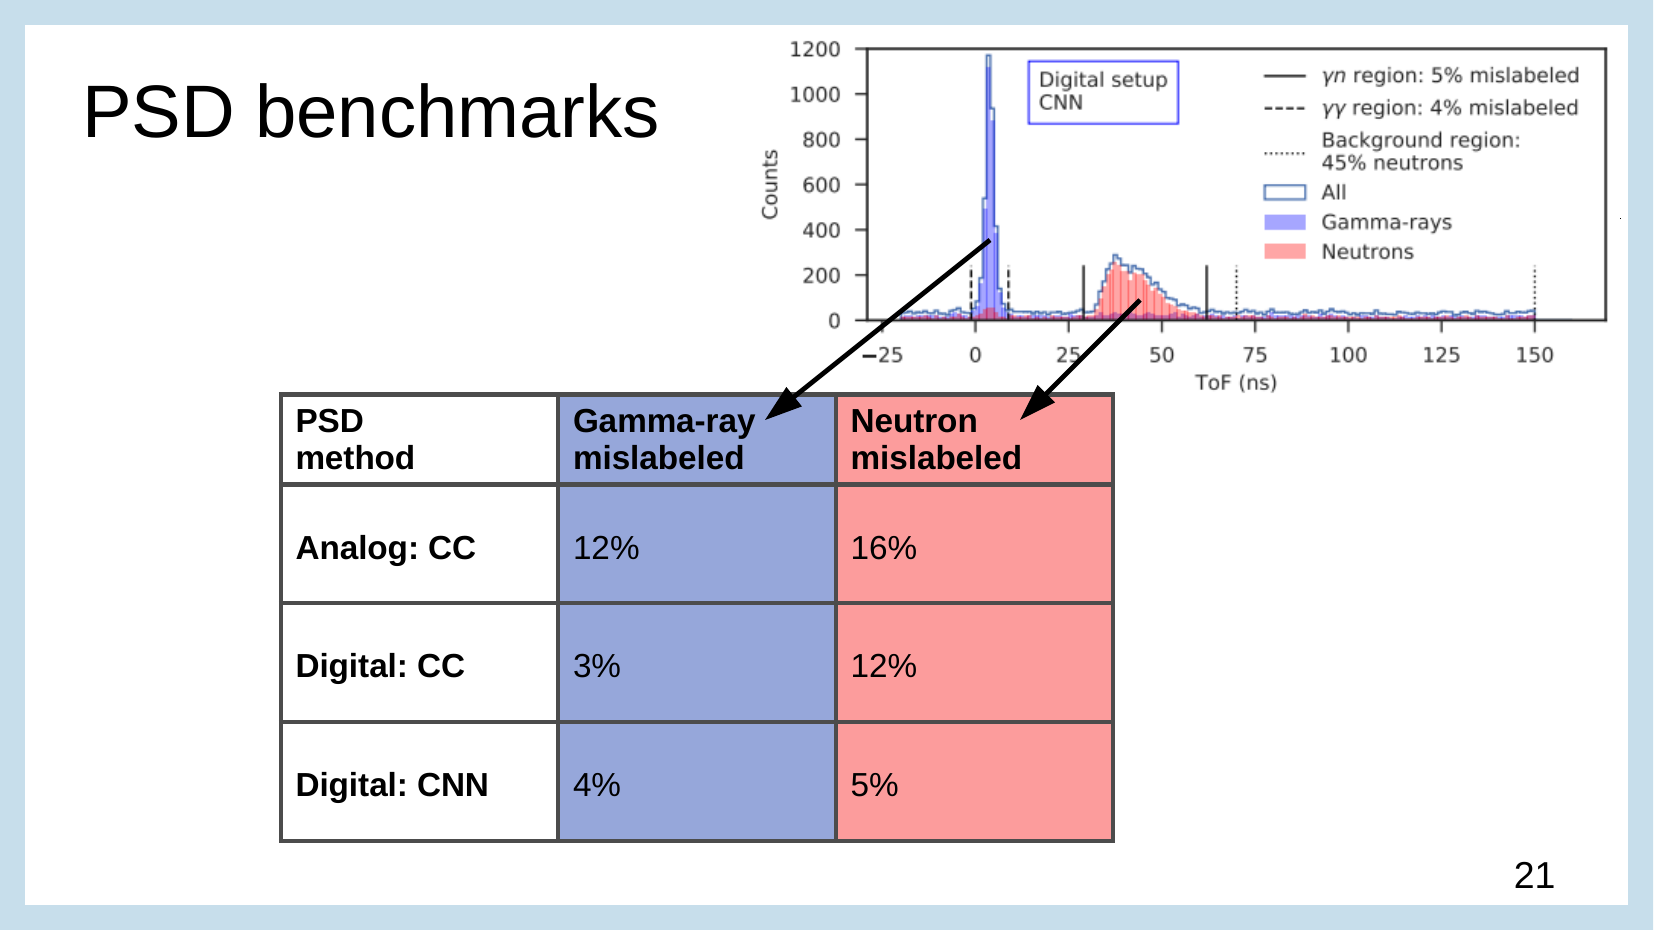

# PSD benchmarks
| PSD method | Gamma-ray mislabeled | Neutron mislabeled |
| --- | --- | --- |
| Analog: CC | 12% | 16% |
| Digital: CC | 3% | 12% |
| Digital: CNN | 4% | 5% |